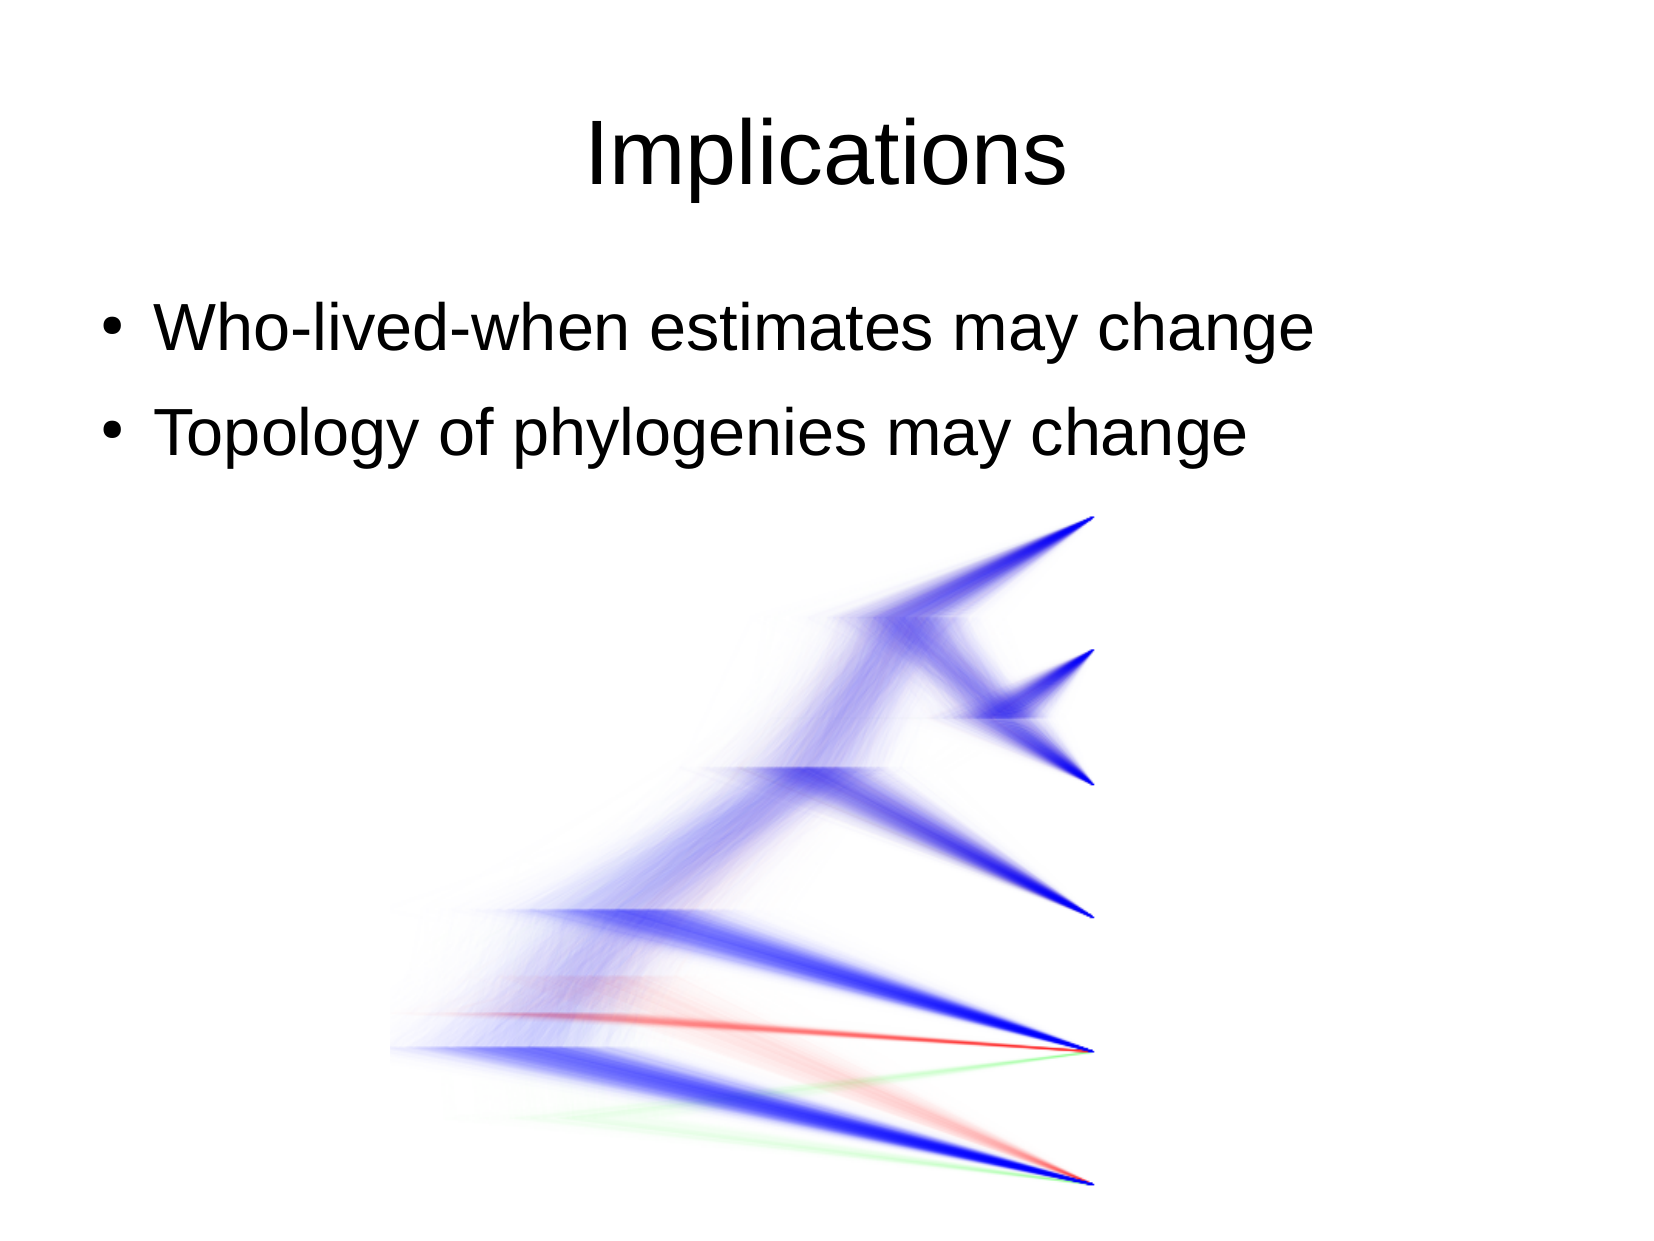

# Implications
Who-lived-when estimates may change
Topology of phylogenies may change